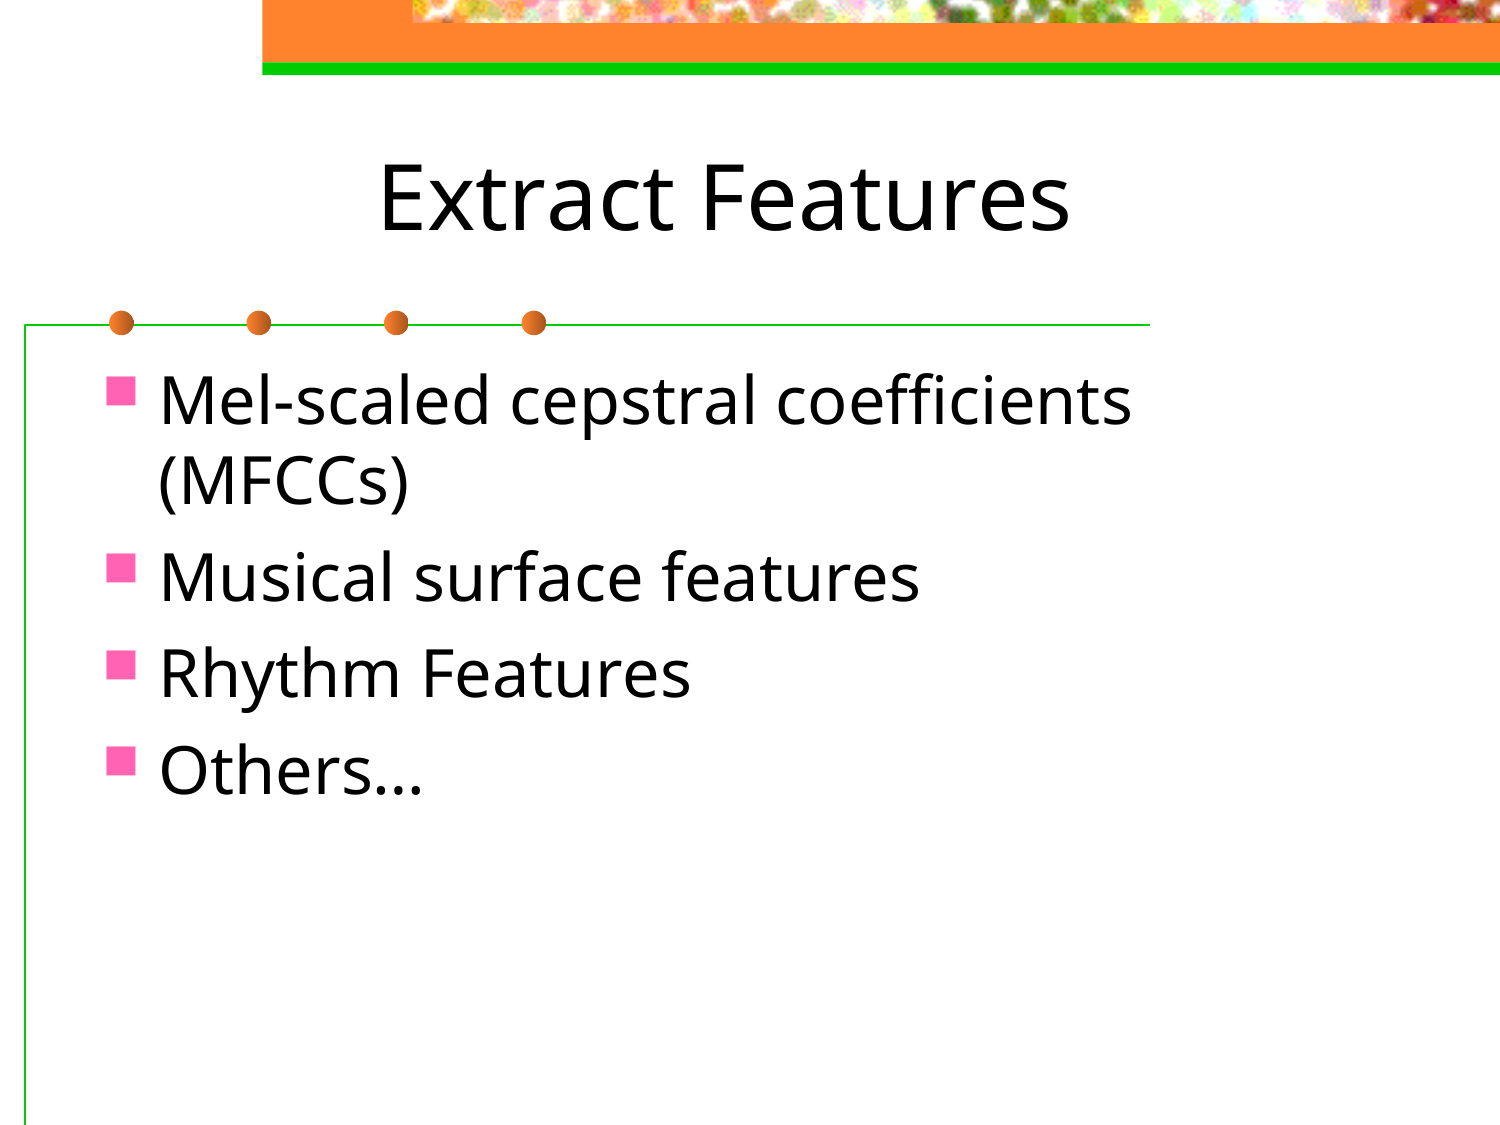

# Extract Features
Mel-scaled cepstral coefficients (MFCCs)
Musical surface features
Rhythm Features
Others…